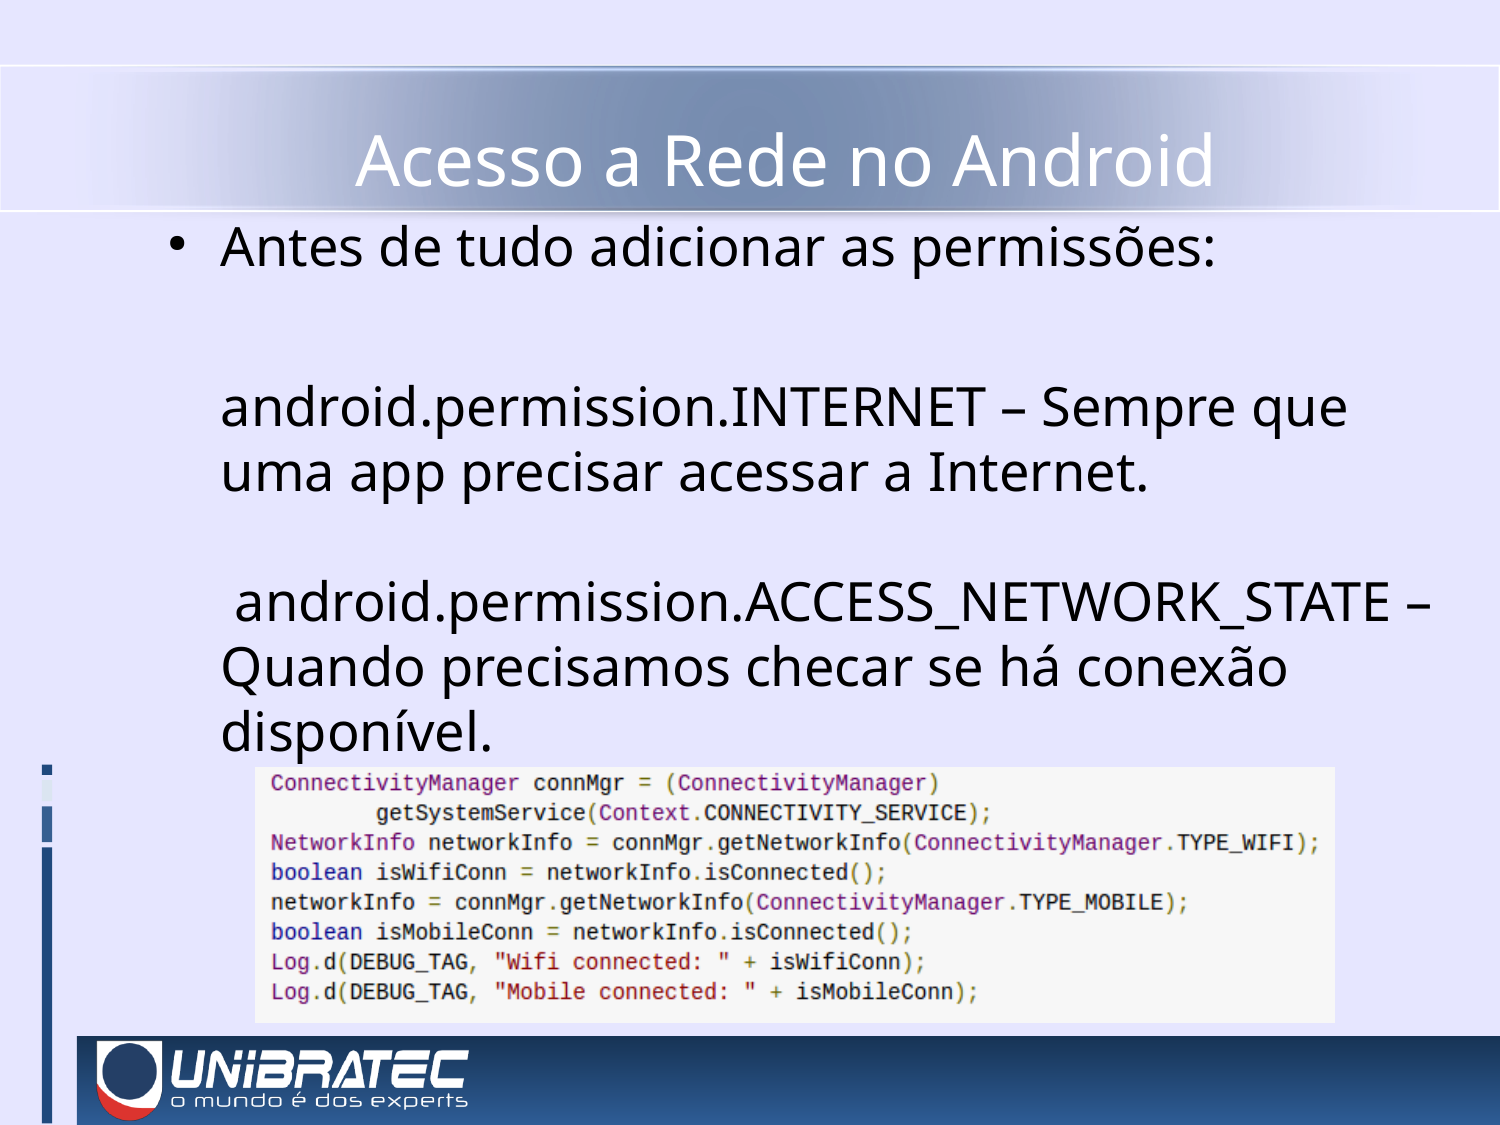

# Acesso a Rede no Android
Antes de tudo adicionar as permissões:
android.permission.INTERNET – Sempre que uma app precisar acessar a Internet.
 android.permission.ACCESS_NETWORK_STATE – Quando precisamos checar se há conexão disponível.